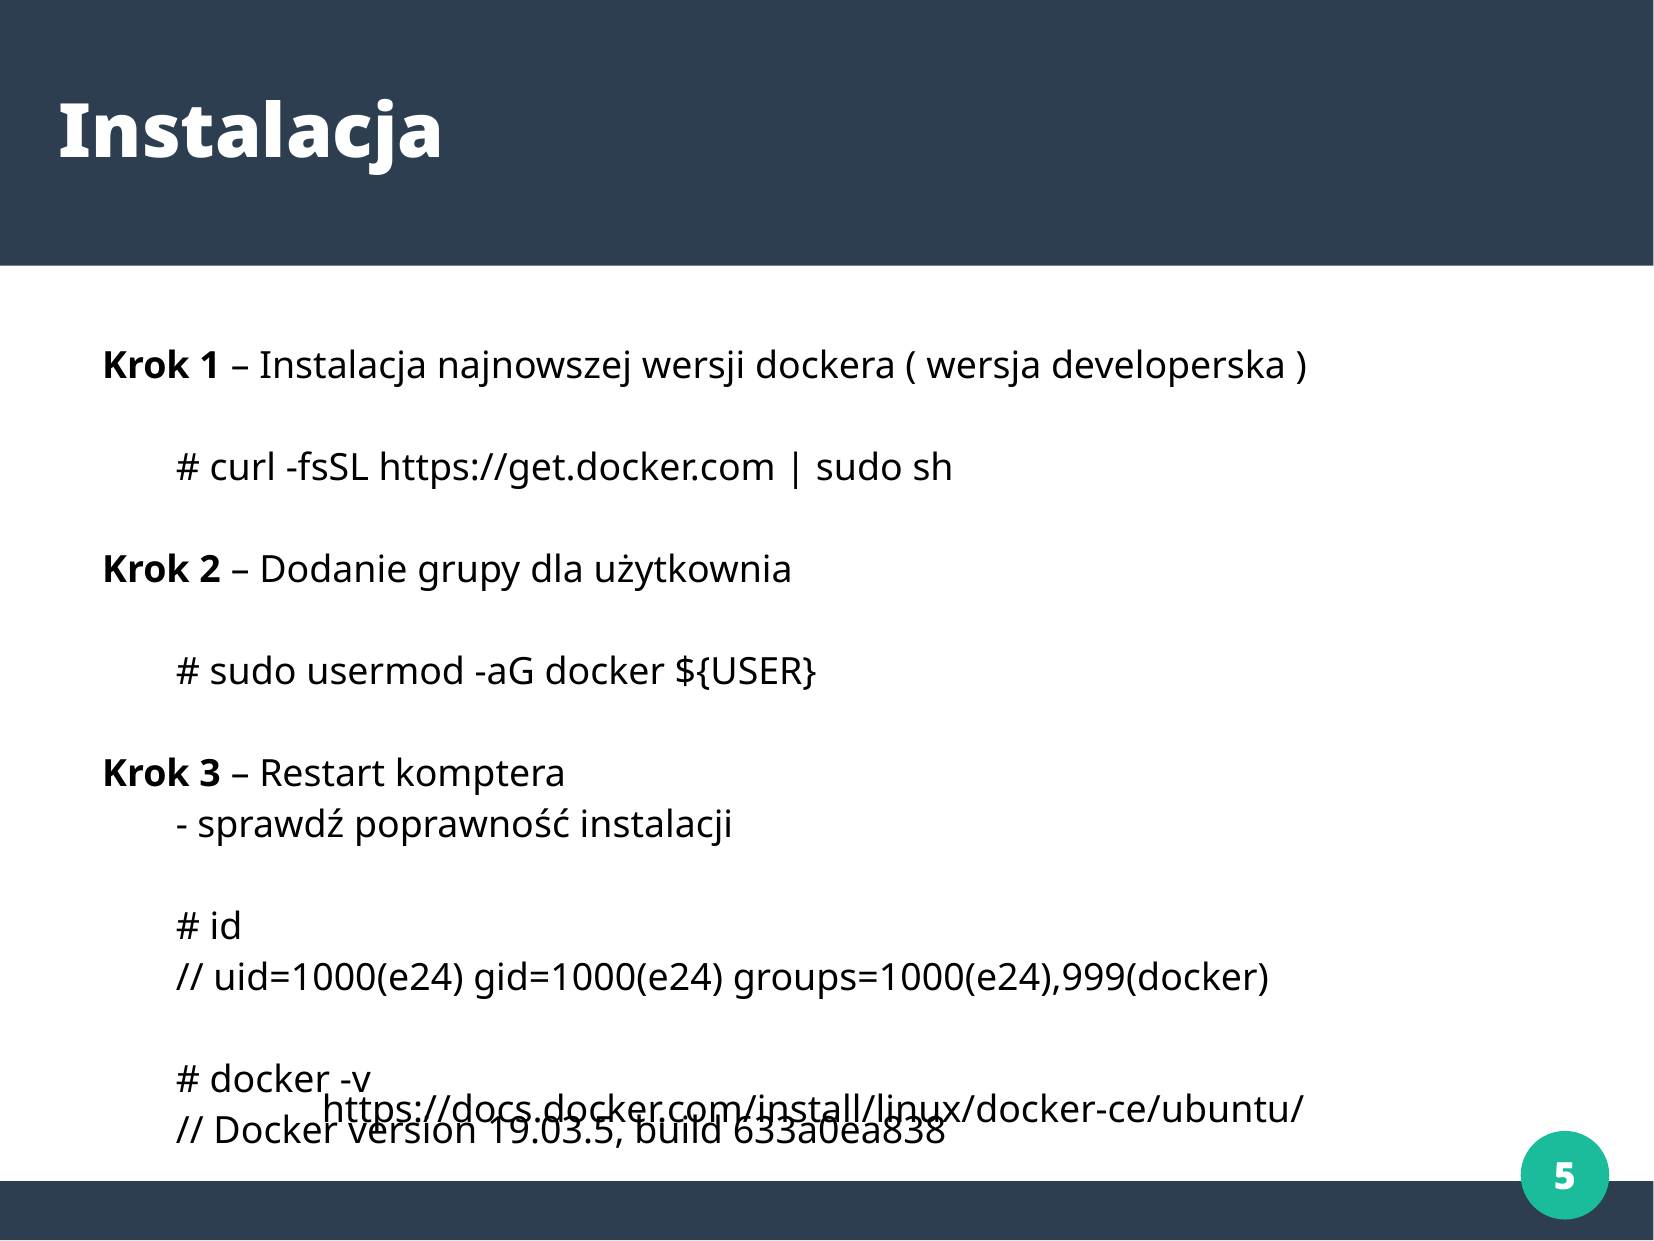

# Instalacja
Krok 1 – Instalacja najnowszej wersji dockera ( wersja developerska )
	# curl -fsSL https://get.docker.com | sudo sh
Krok 2 – Dodanie grupy dla użytkownia
	# sudo usermod -aG docker ${USER}
Krok 3 – Restart komptera
	- sprawdź poprawność instalacji
	# id
	// uid=1000(e24) gid=1000(e24) groups=1000(e24),999(docker)
	# docker -v
	// Docker version 19.03.5, build 633a0ea838
https://docs.docker.com/install/linux/docker-ce/ubuntu/
5